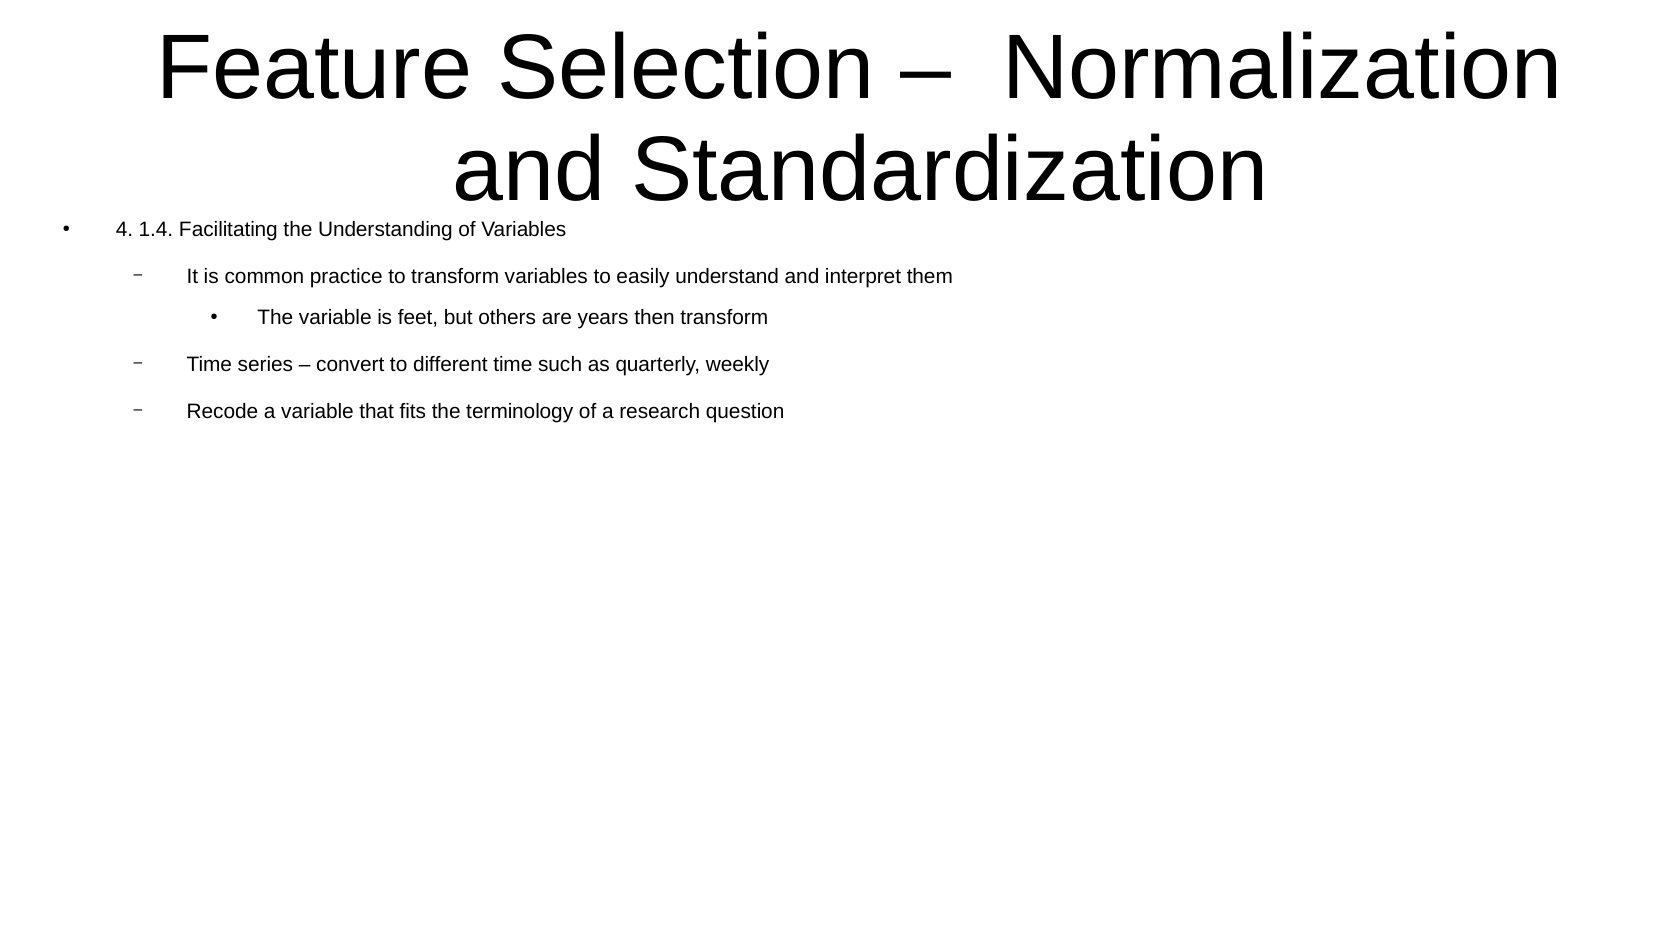

# Feature Selection – Normalization and Standardization
4. 1.4. Facilitating the Understanding of Variables
It is common practice to transform variables to easily understand and interpret them
The variable is feet, but others are years then transform
Time series – convert to different time such as quarterly, weekly
Recode a variable that fits the terminology of a research question